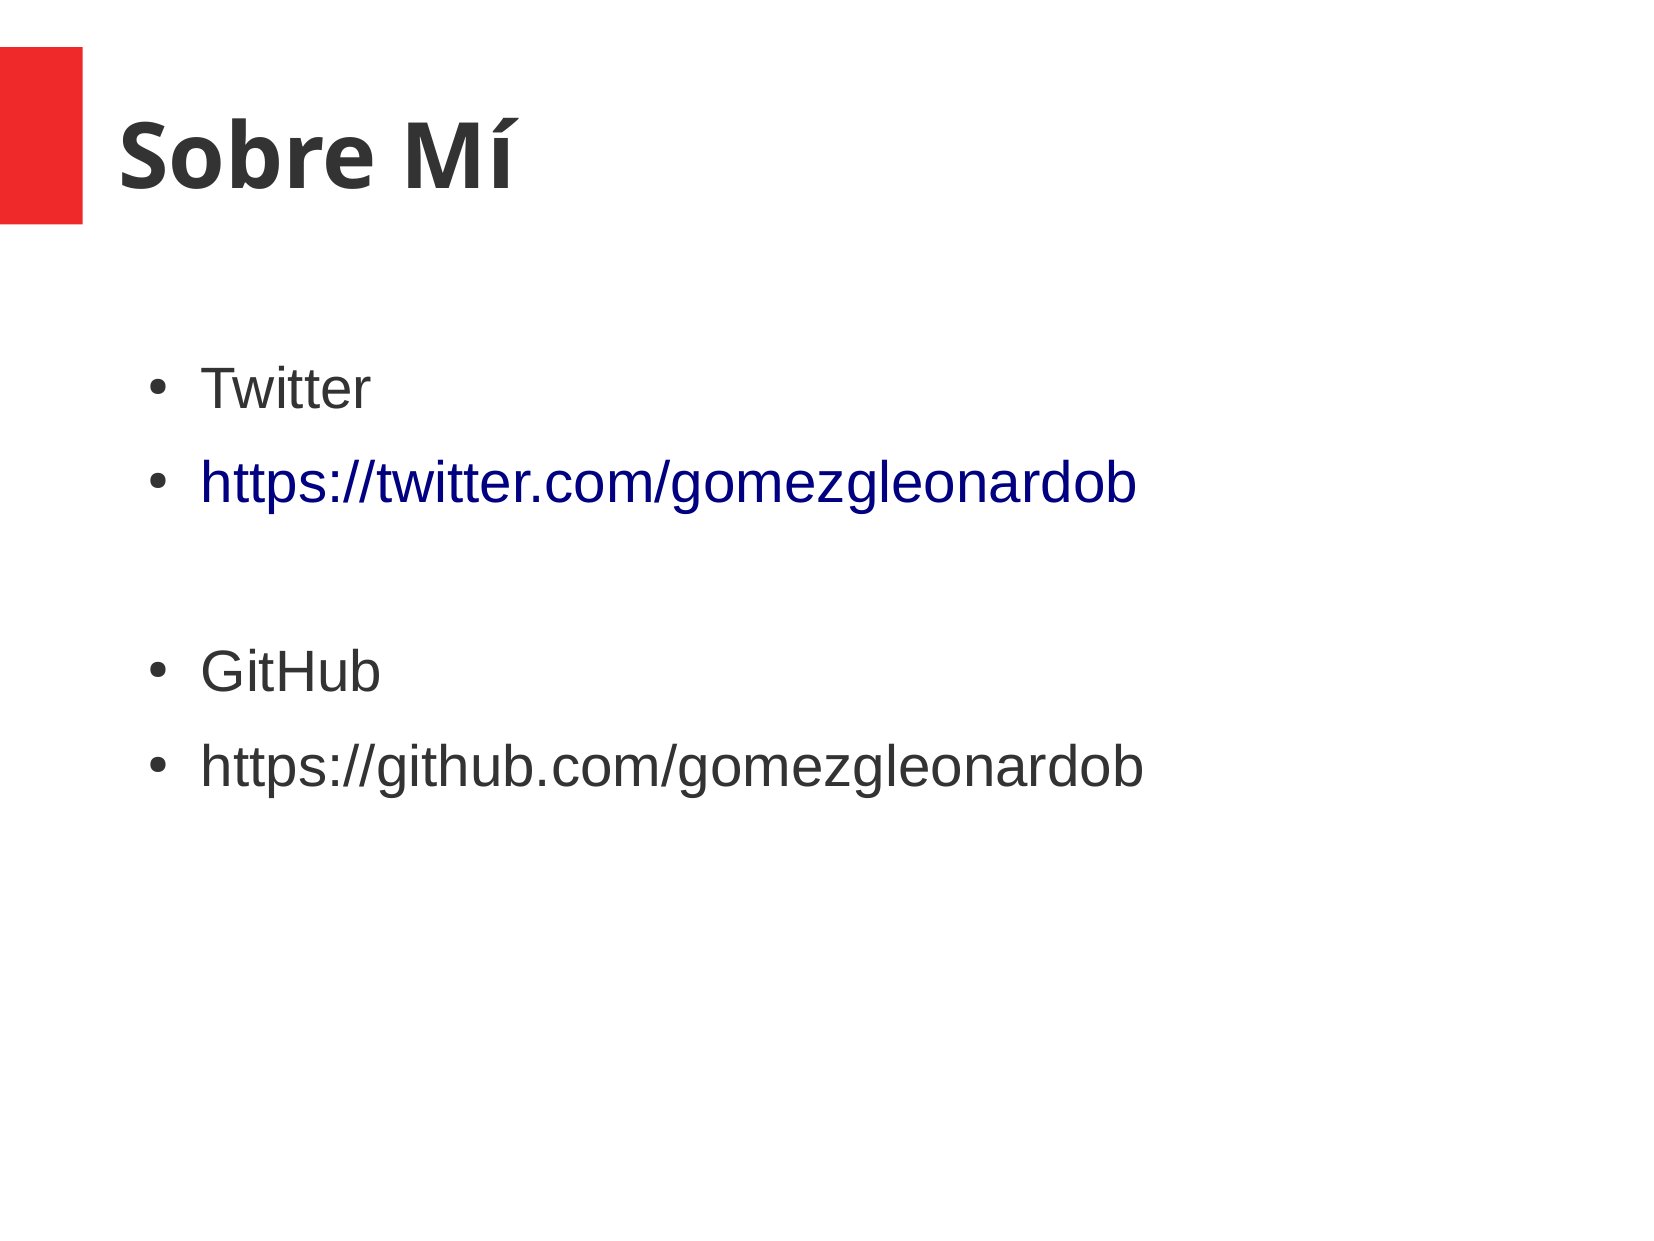

# Sobre Mí
Twitter
https://twitter.com/gomezgleonardob
GitHub
https://github.com/gomezgleonardob